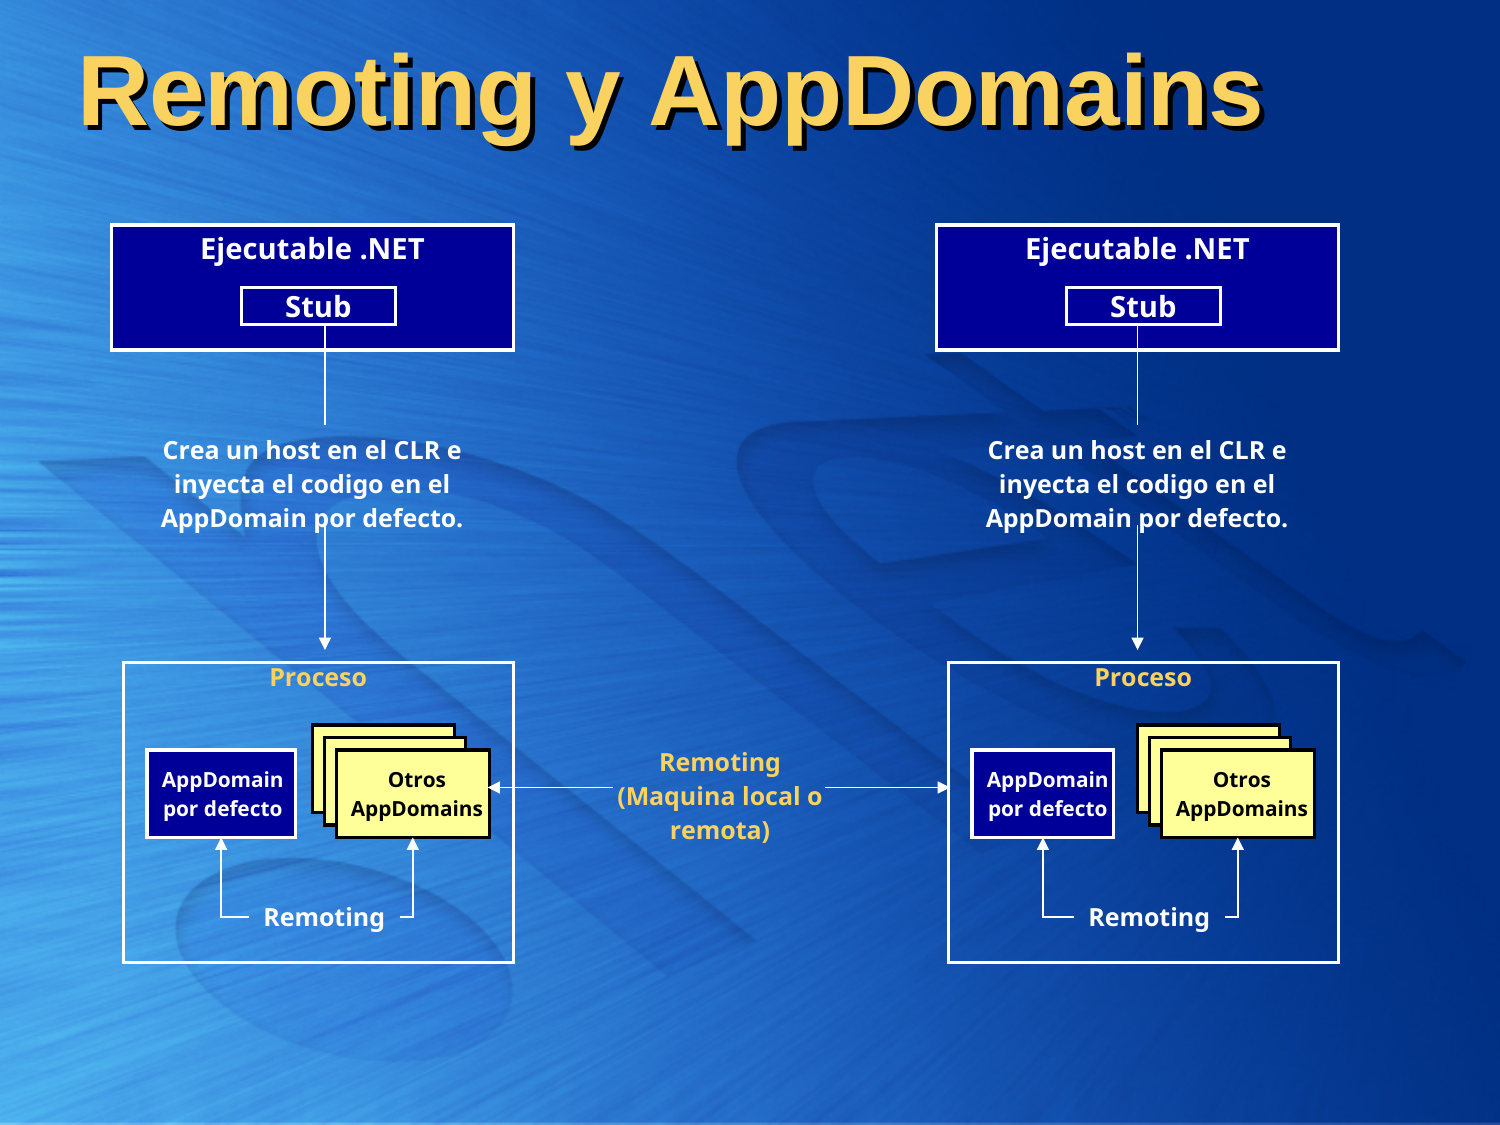

# Remoting y AppDomains
Ejecutable .NET
Ejecutable .NET
Stub
Stub
Crea un host en el CLR e inyecta el codigo en el AppDomain por defecto.
Crea un host en el CLR e inyecta el codigo en el AppDomain por defecto.
Proceso
Proceso
Otros
AppDomains
Otros
AppDomains
Remoting
(Maquina local o remota)
AppDomain
por defecto
AppDomain
por defecto
Remoting
Remoting